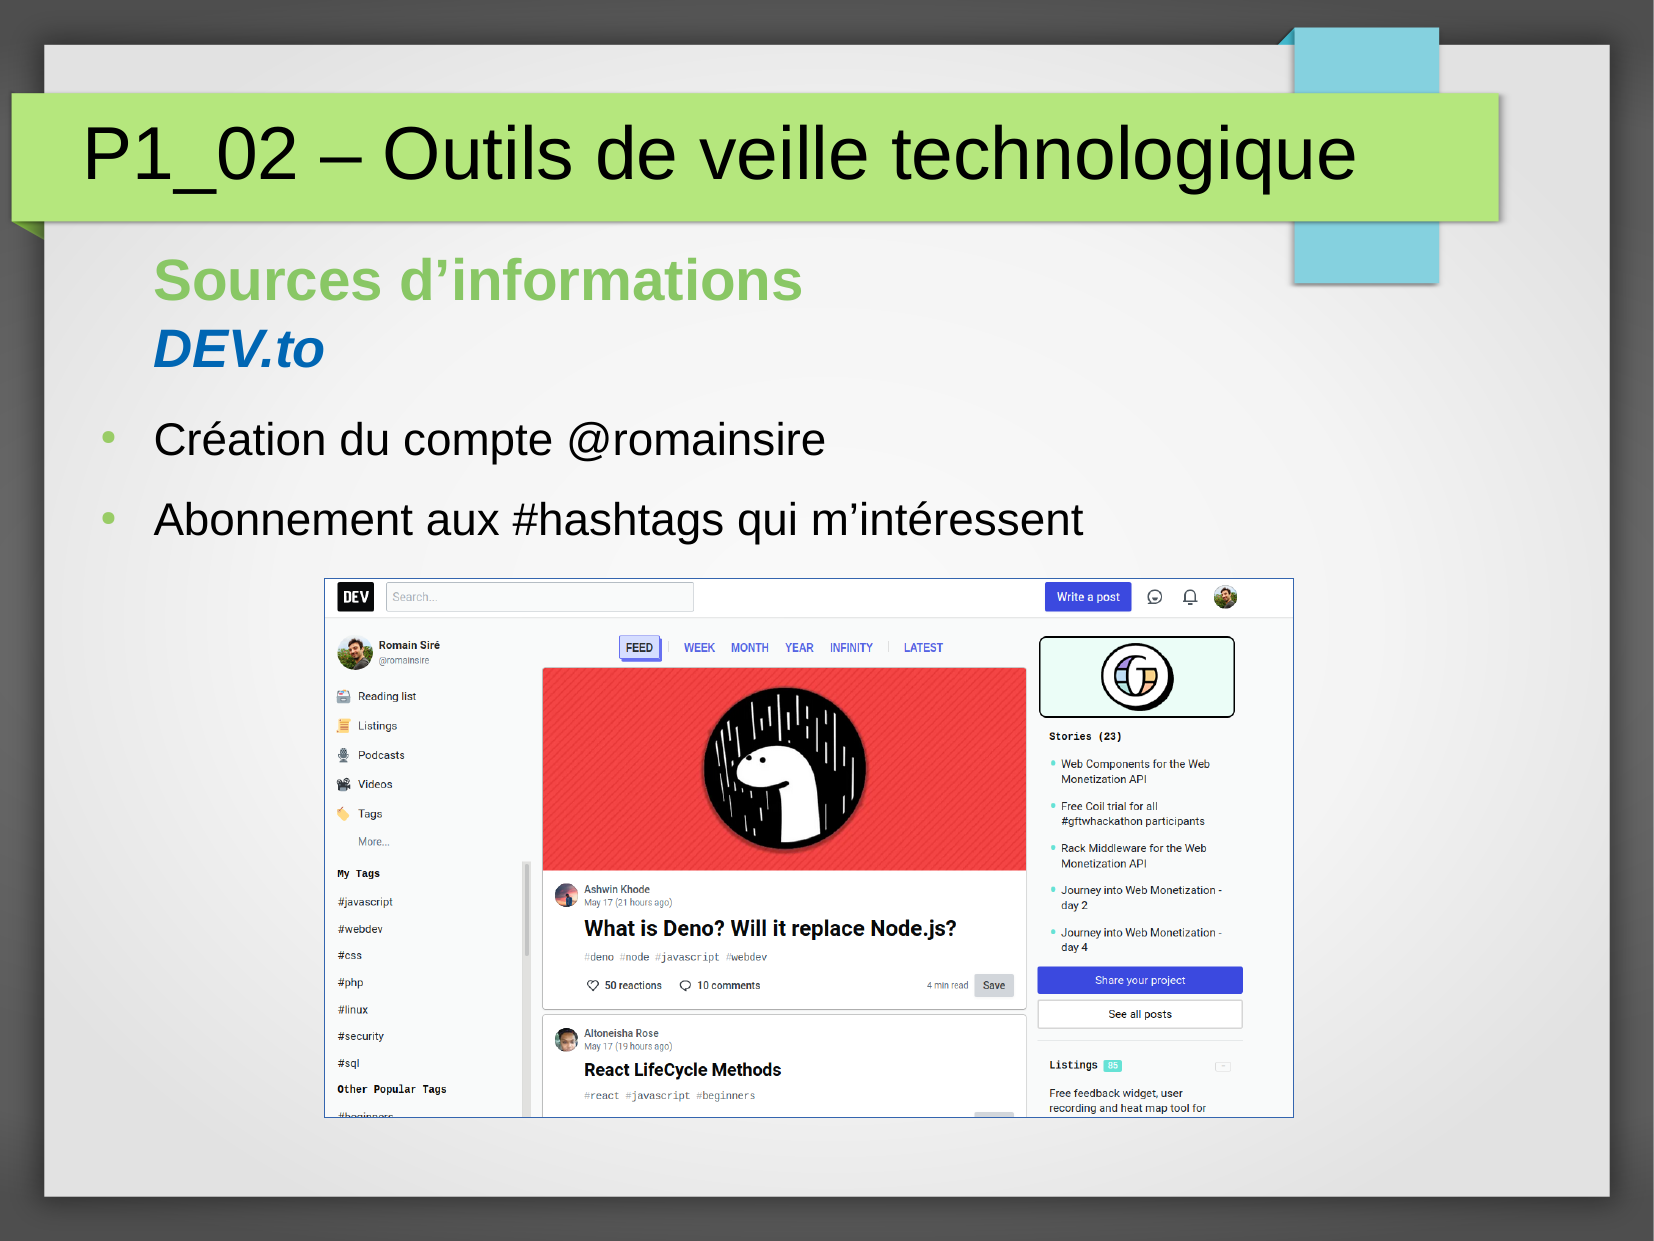

# P1_02 – Outils de veille technologique
Sources d’informations
DEV.to
Création du compte @romainsire
Abonnement aux #hashtags qui m’intéressent